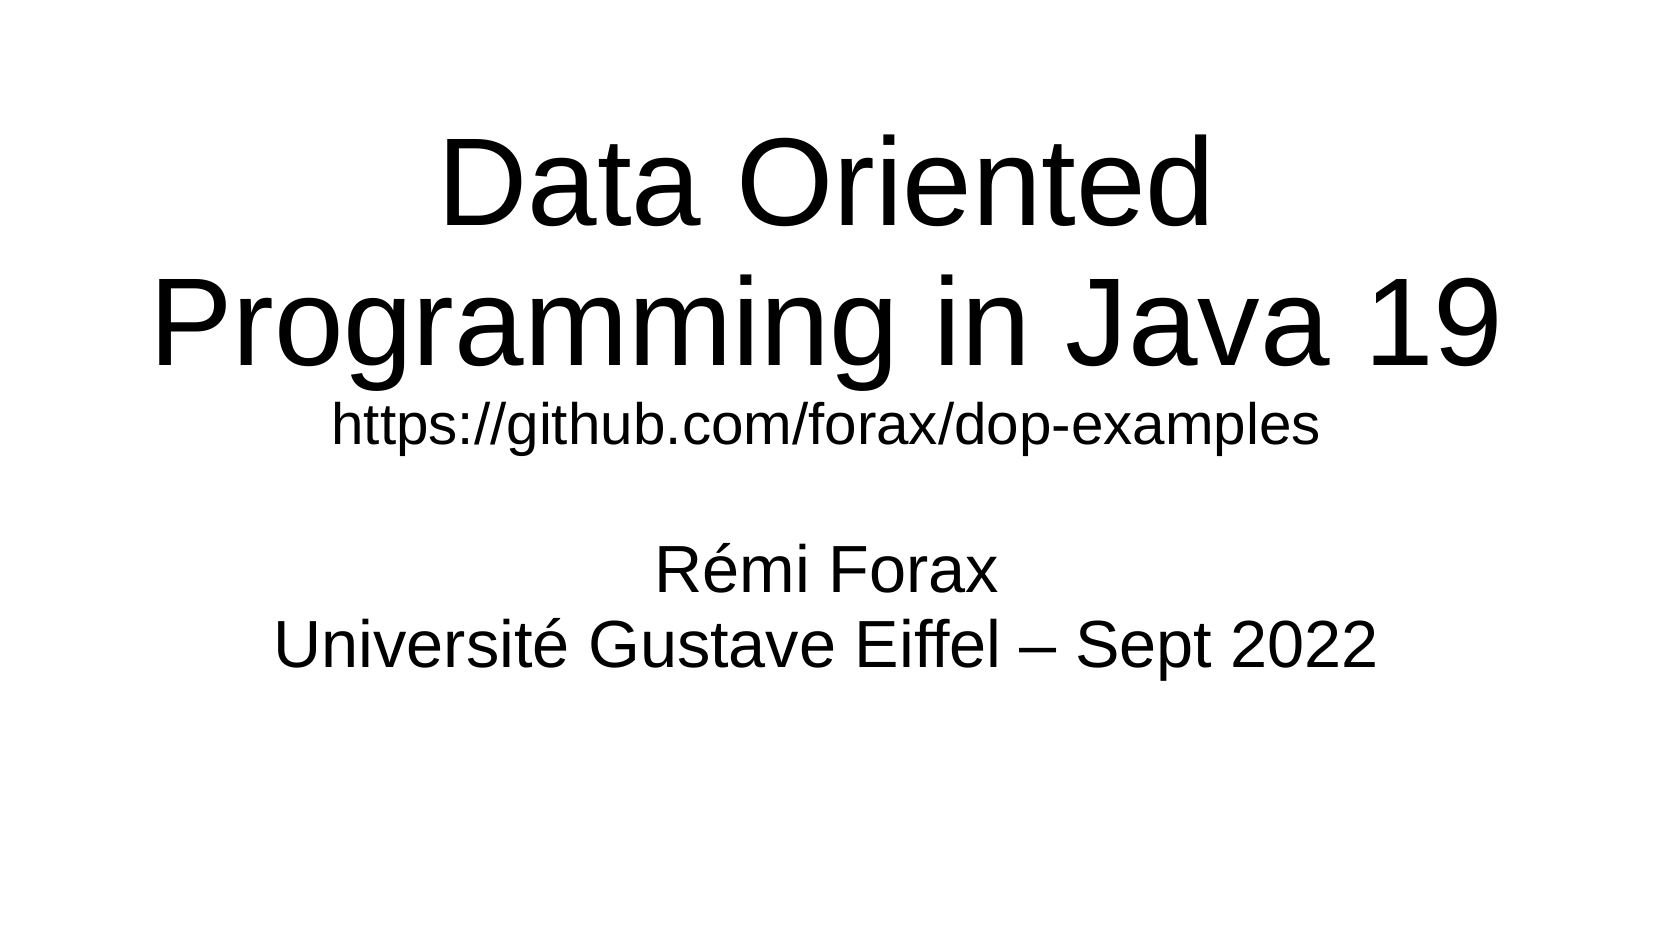

# Data Oriented Programming in Java 19 https://github.com/forax/dop-examples Rémi Forax Université Gustave Eiffel – Sept 2022